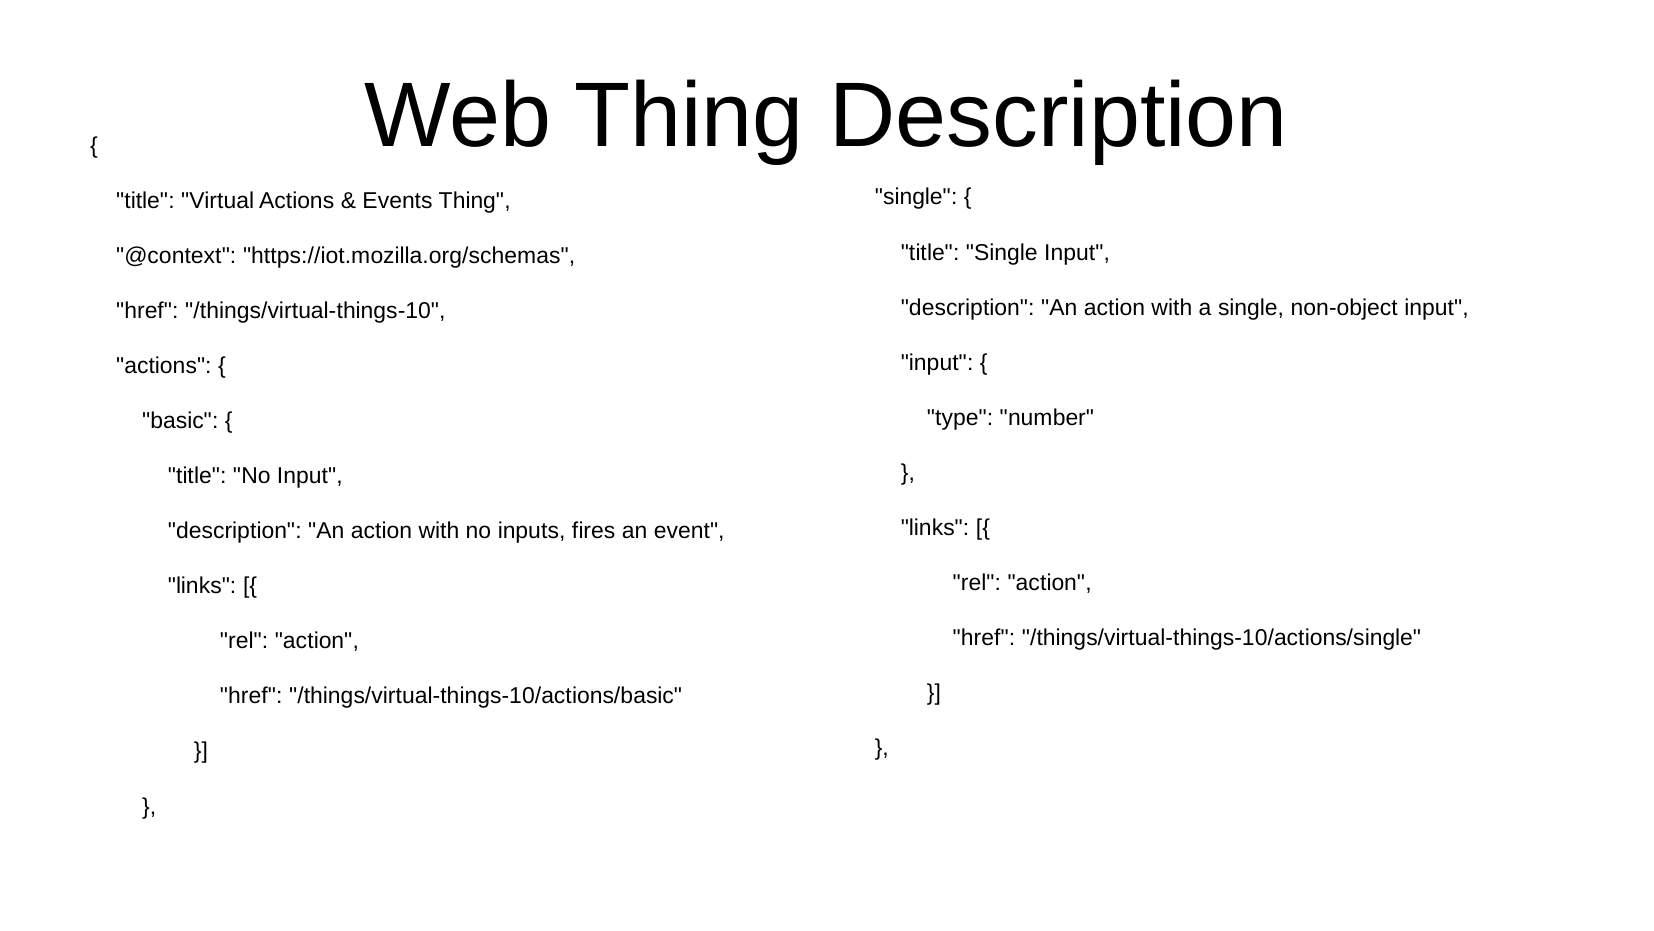

# Web Thing Description
{
 "title": "Virtual Actions & Events Thing",
 "@context": "https://iot.mozilla.org/schemas",
 "href": "/things/virtual-things-10",
 "actions": {
 "basic": {
 "title": "No Input",
 "description": "An action with no inputs, fires an event",
 "links": [{
 "rel": "action",
 "href": "/things/virtual-things-10/actions/basic"
 }]
 },
 "single": {
 "title": "Single Input",
 "description": "An action with a single, non-object input",
 "input": {
 "type": "number"
 },
 "links": [{
 "rel": "action",
 "href": "/things/virtual-things-10/actions/single"
 }]
 },